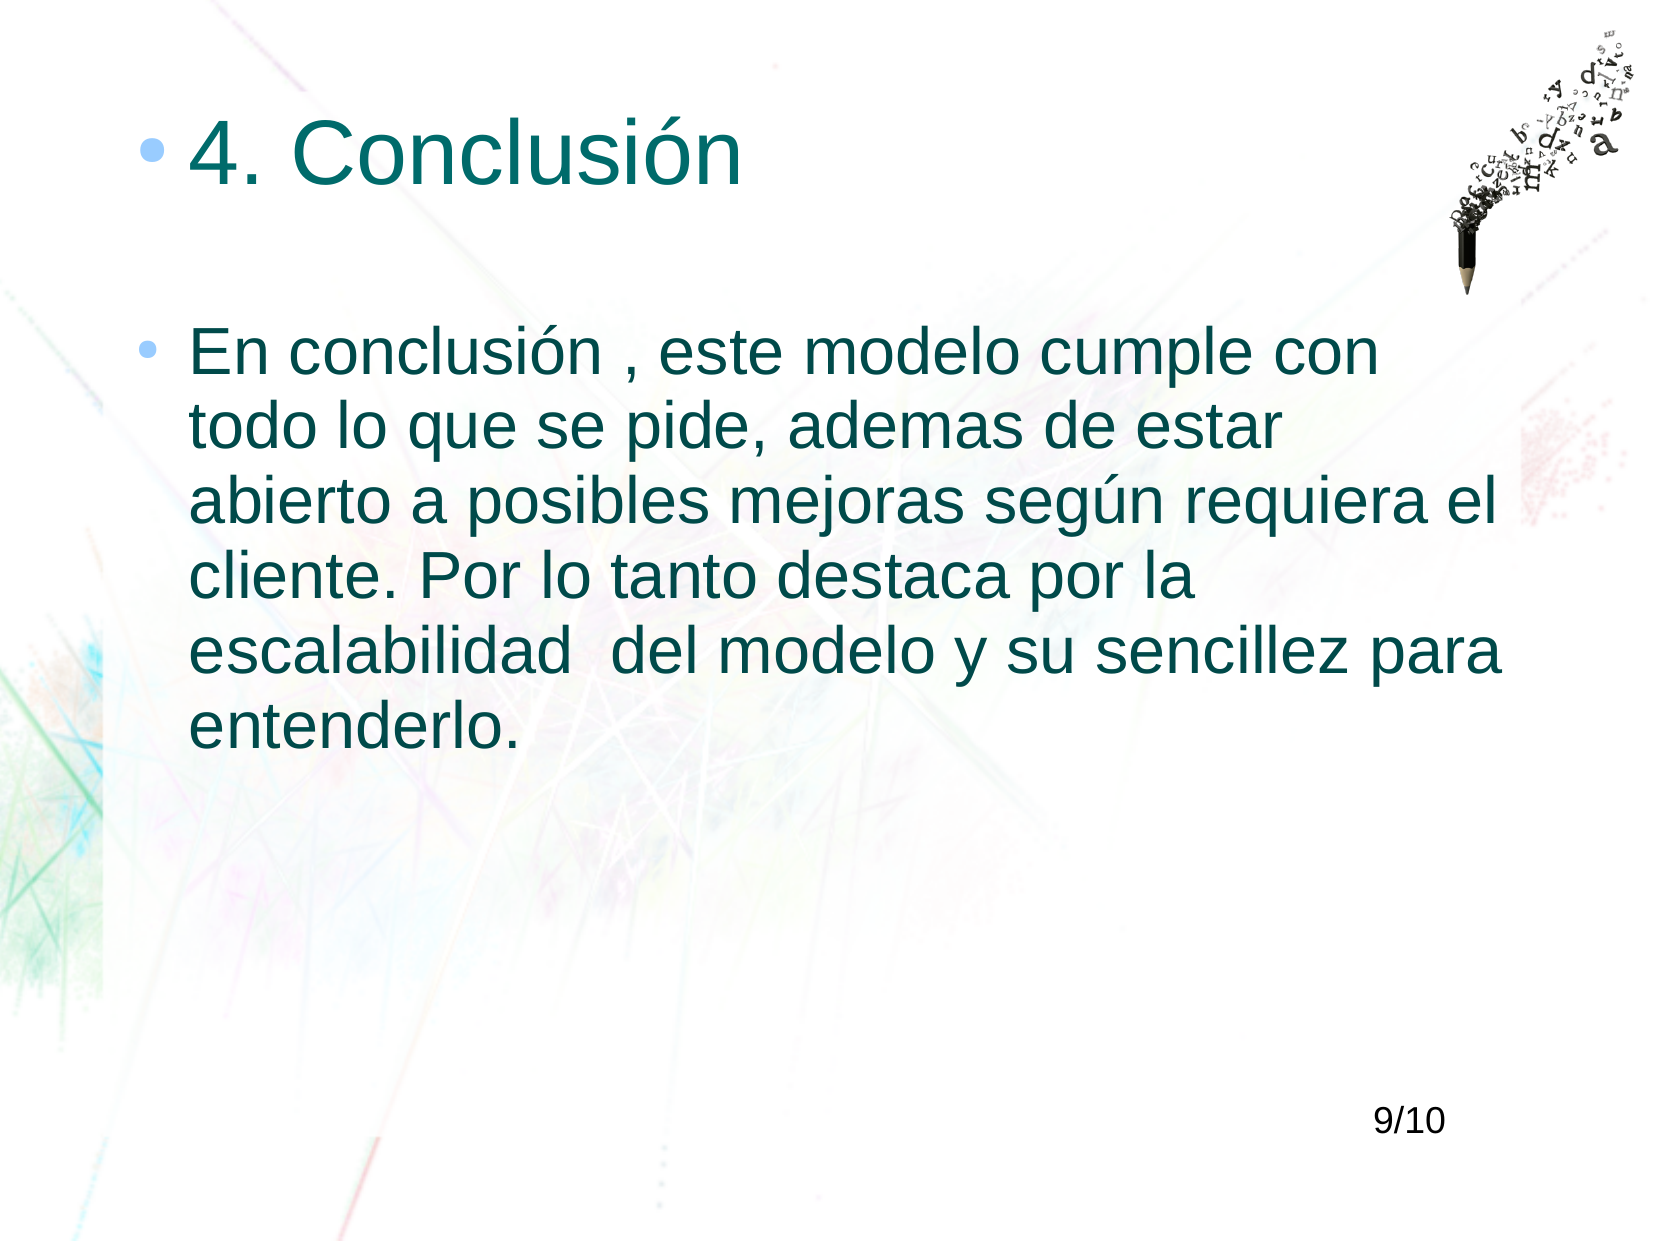

# 4. Conclusión
En conclusión , este modelo cumple con todo lo que se pide, ademas de estar abierto a posibles mejoras según requiera el cliente. Por lo tanto destaca por la escalabilidad del modelo y su sencillez para entenderlo.
9/10